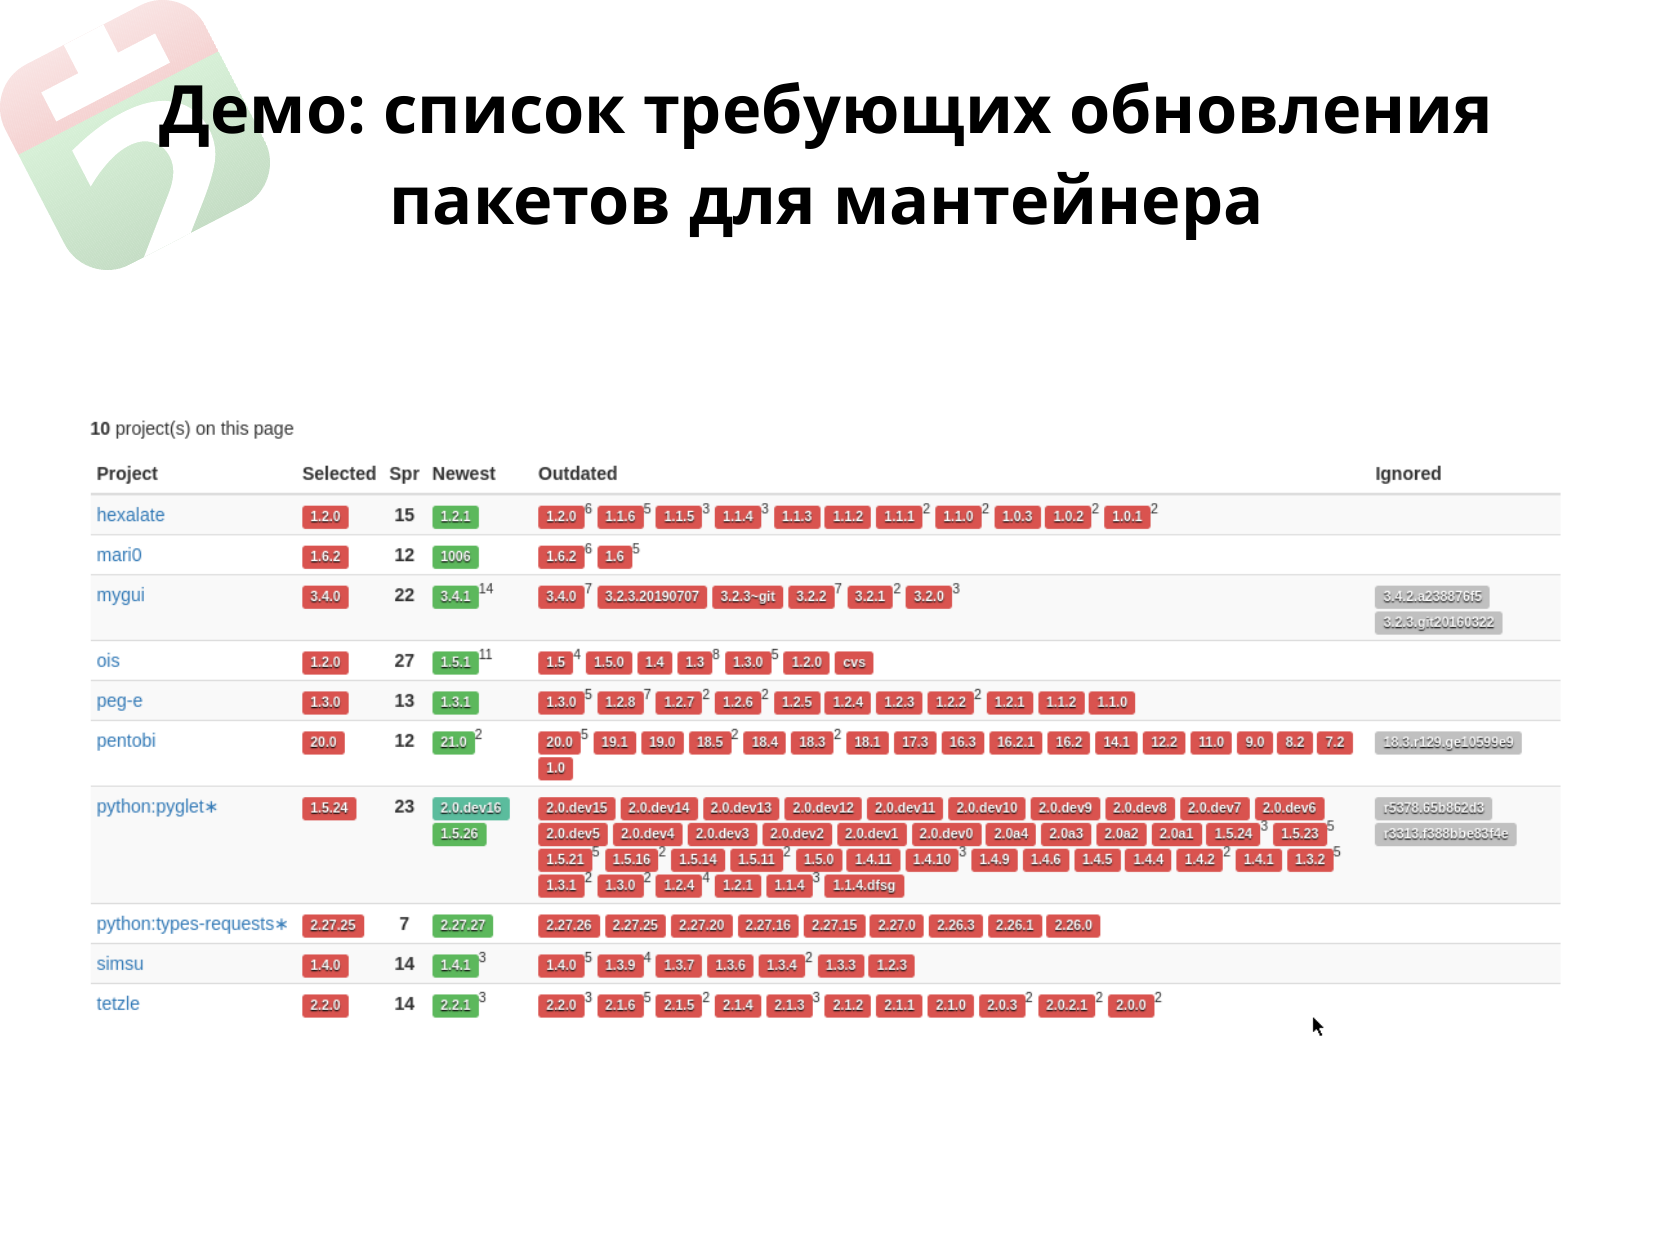

# Демо: список требующих обновления пакетов для мантейнера